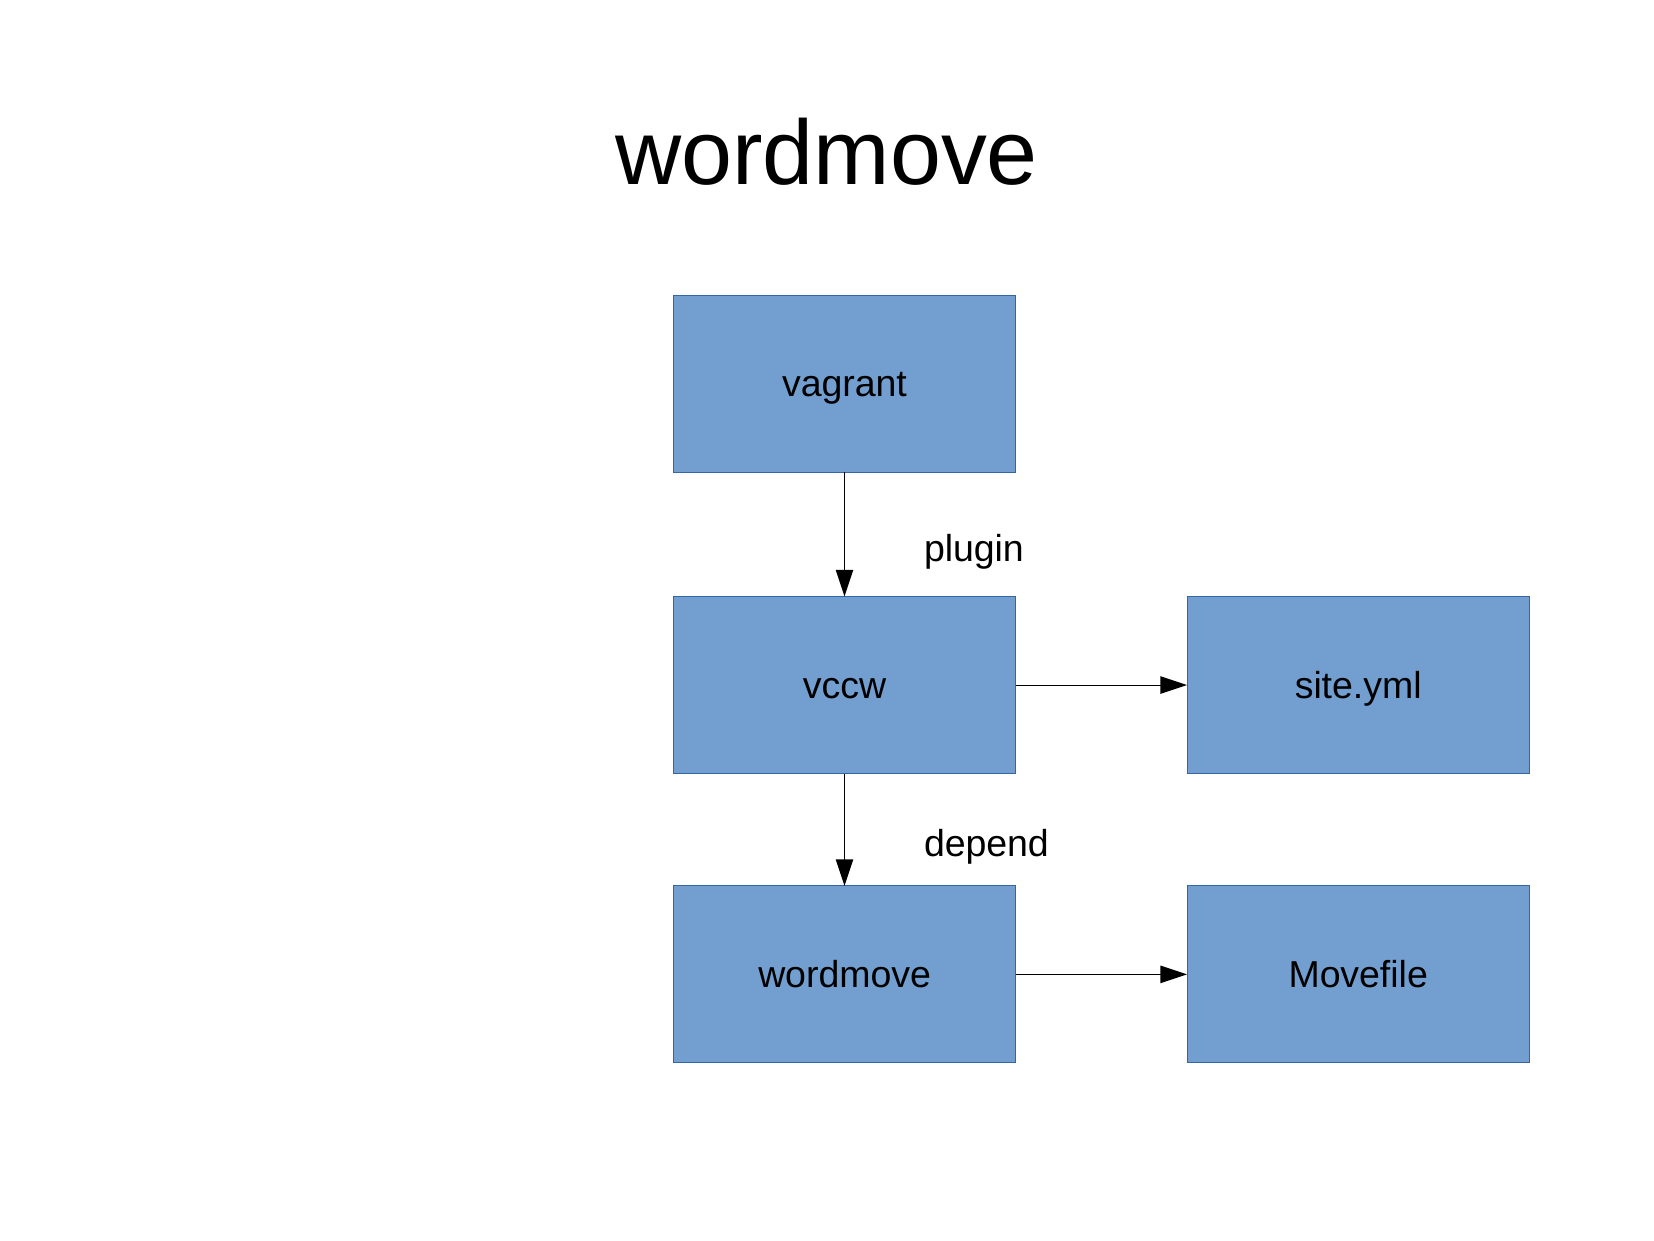

# wordmove
vagrant
plugin
vccw
site.yml
depend
wordmove
Movefile